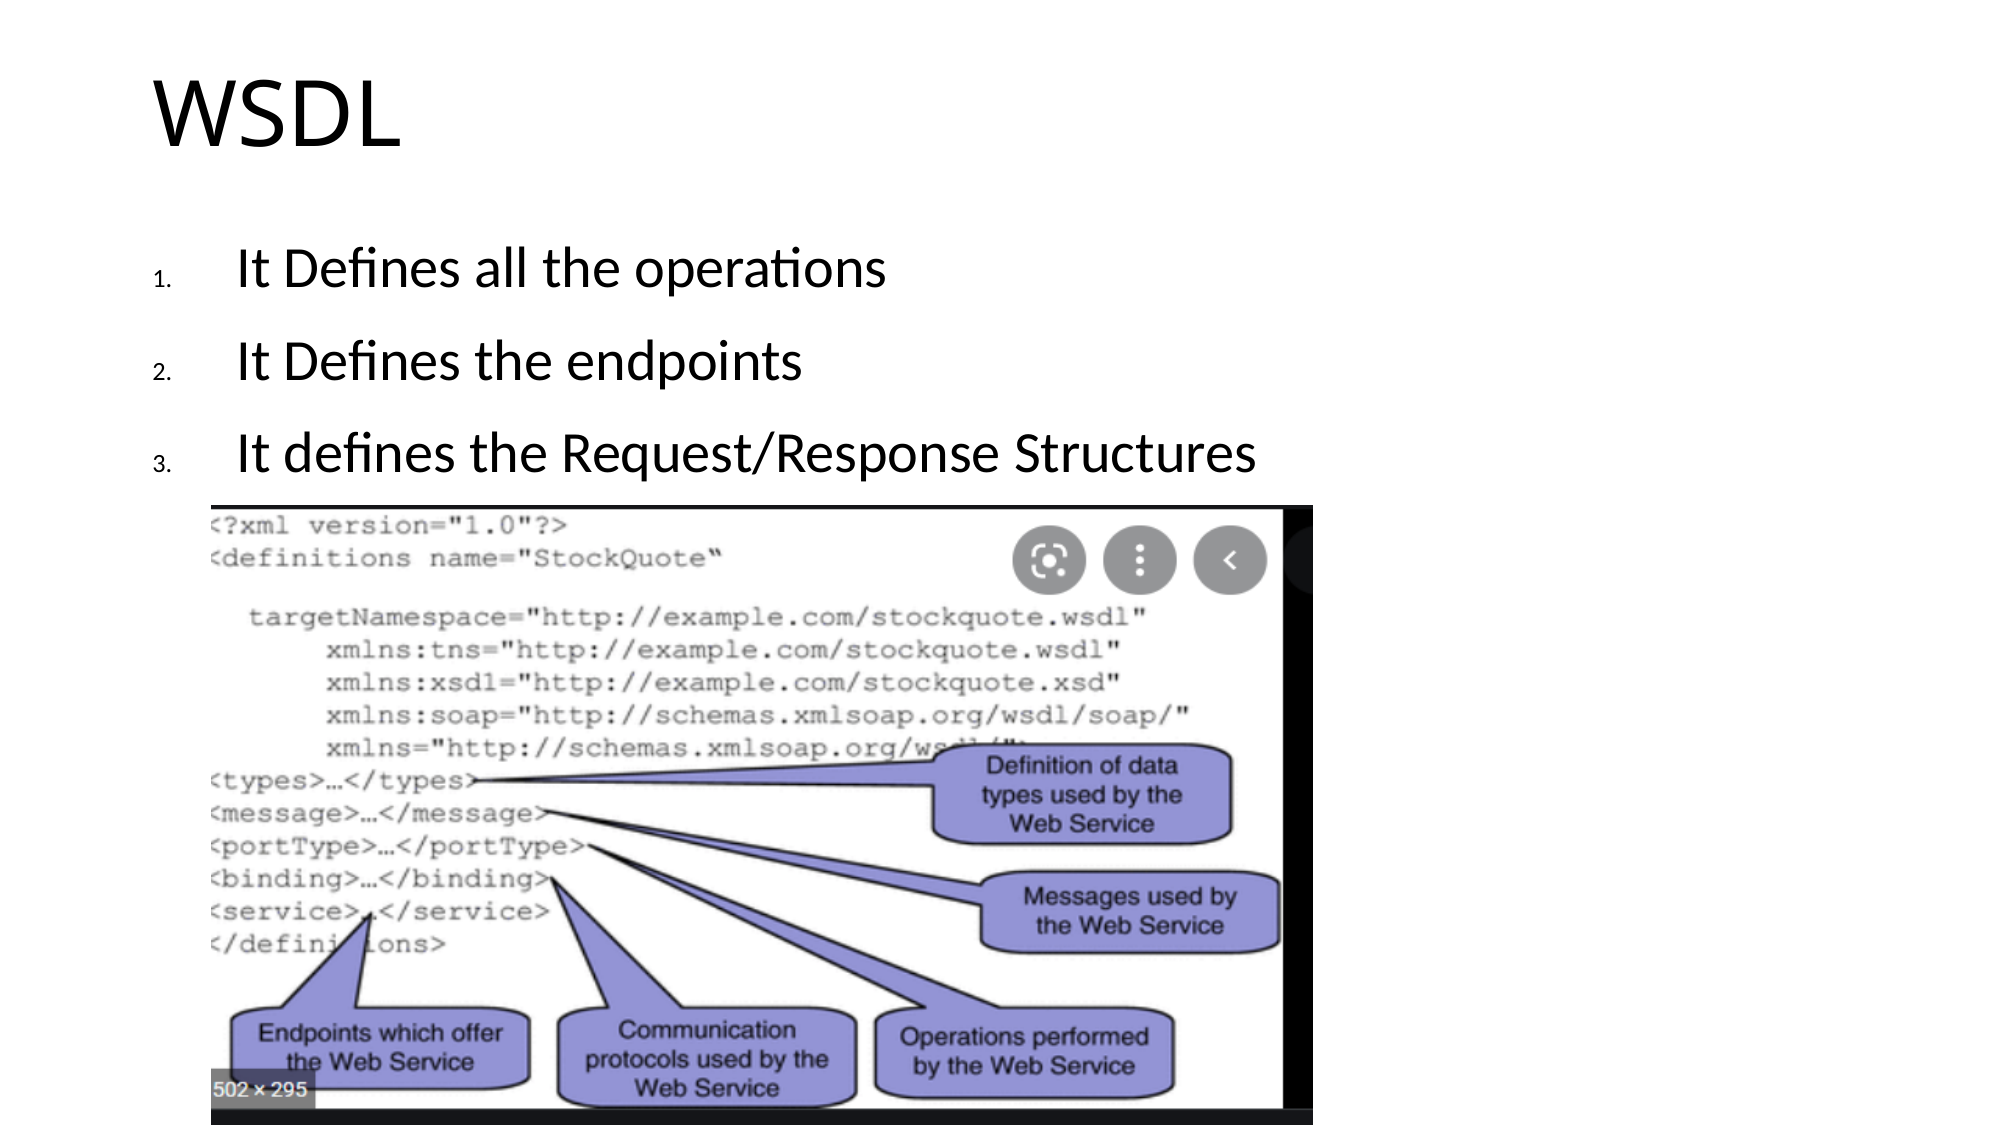

# WSDL
It Defines all the operations
It Defines the endpoints
It defines the Request/Response Structures